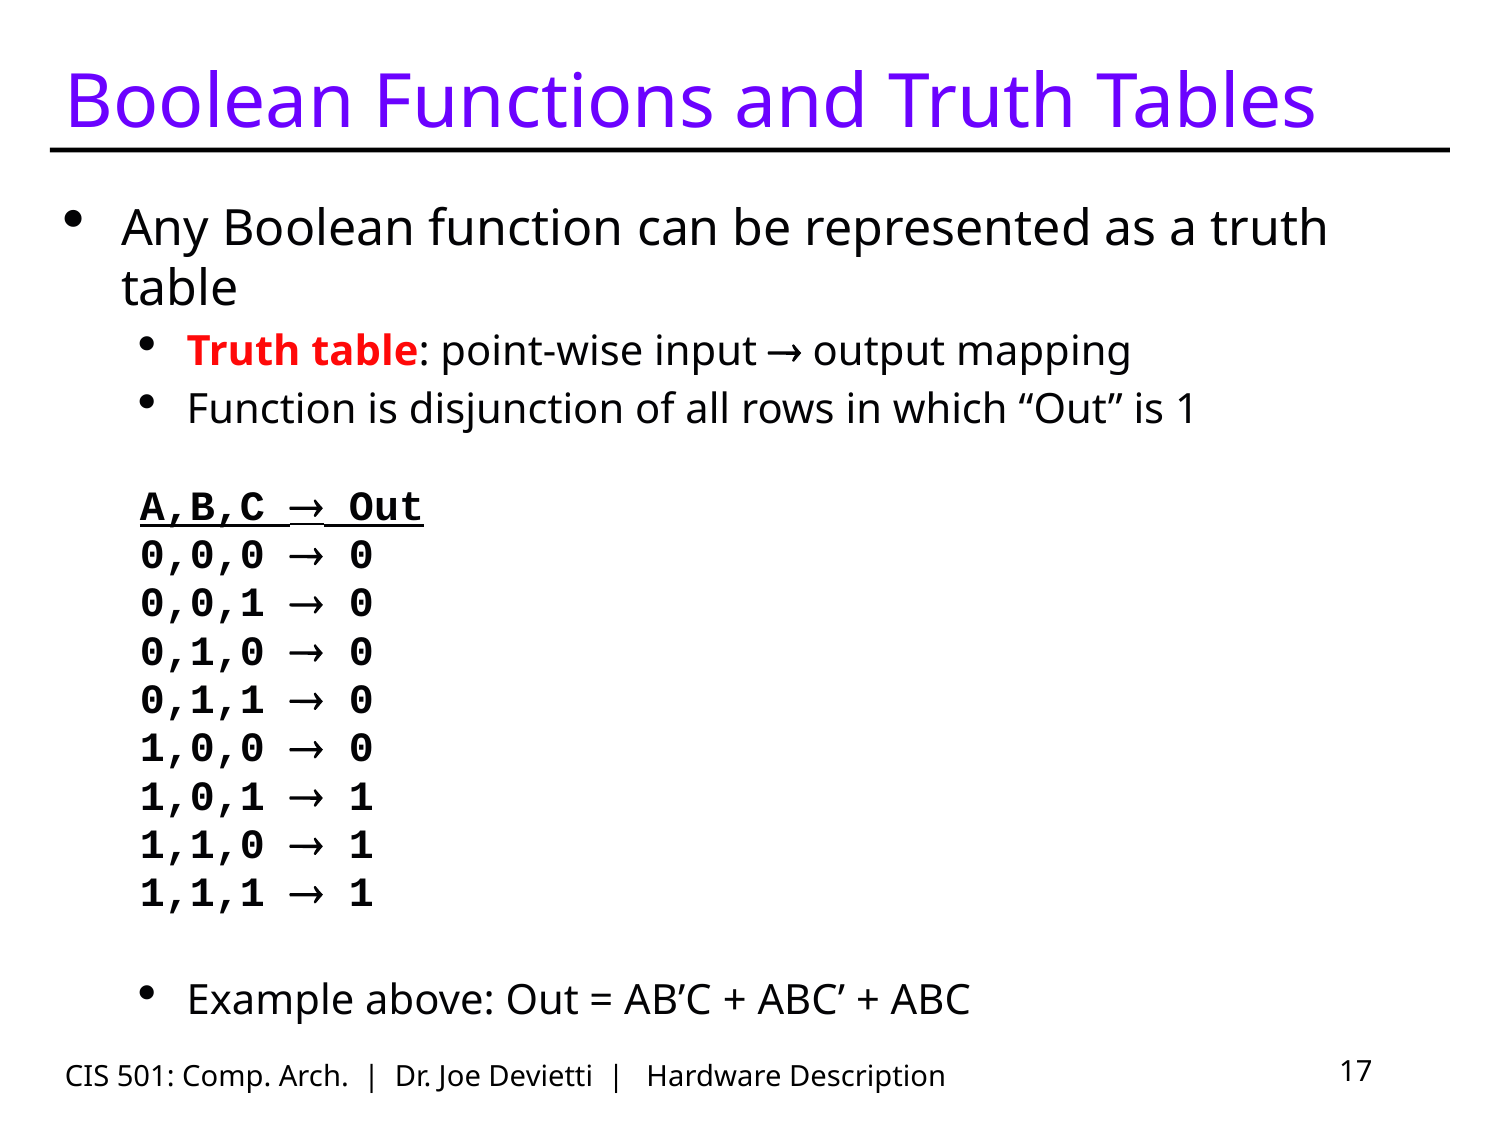

Boolean Functions and Truth Tables
Any Boolean function can be represented as a truth table
Truth table: point-wise input  output mapping
Function is disjunction of all rows in which “Out” is 1
A,B,C  Out
0,0,0  0
0,0,1  0
0,1,0  0
0,1,1  0
1,0,0  0
1,0,1  1
1,1,0  1
1,1,1  1
Example above: Out = AB’C + ABC’ + ABC
CIS 501: Comp. Arch. | Dr. Joe Devietti | Hardware Description